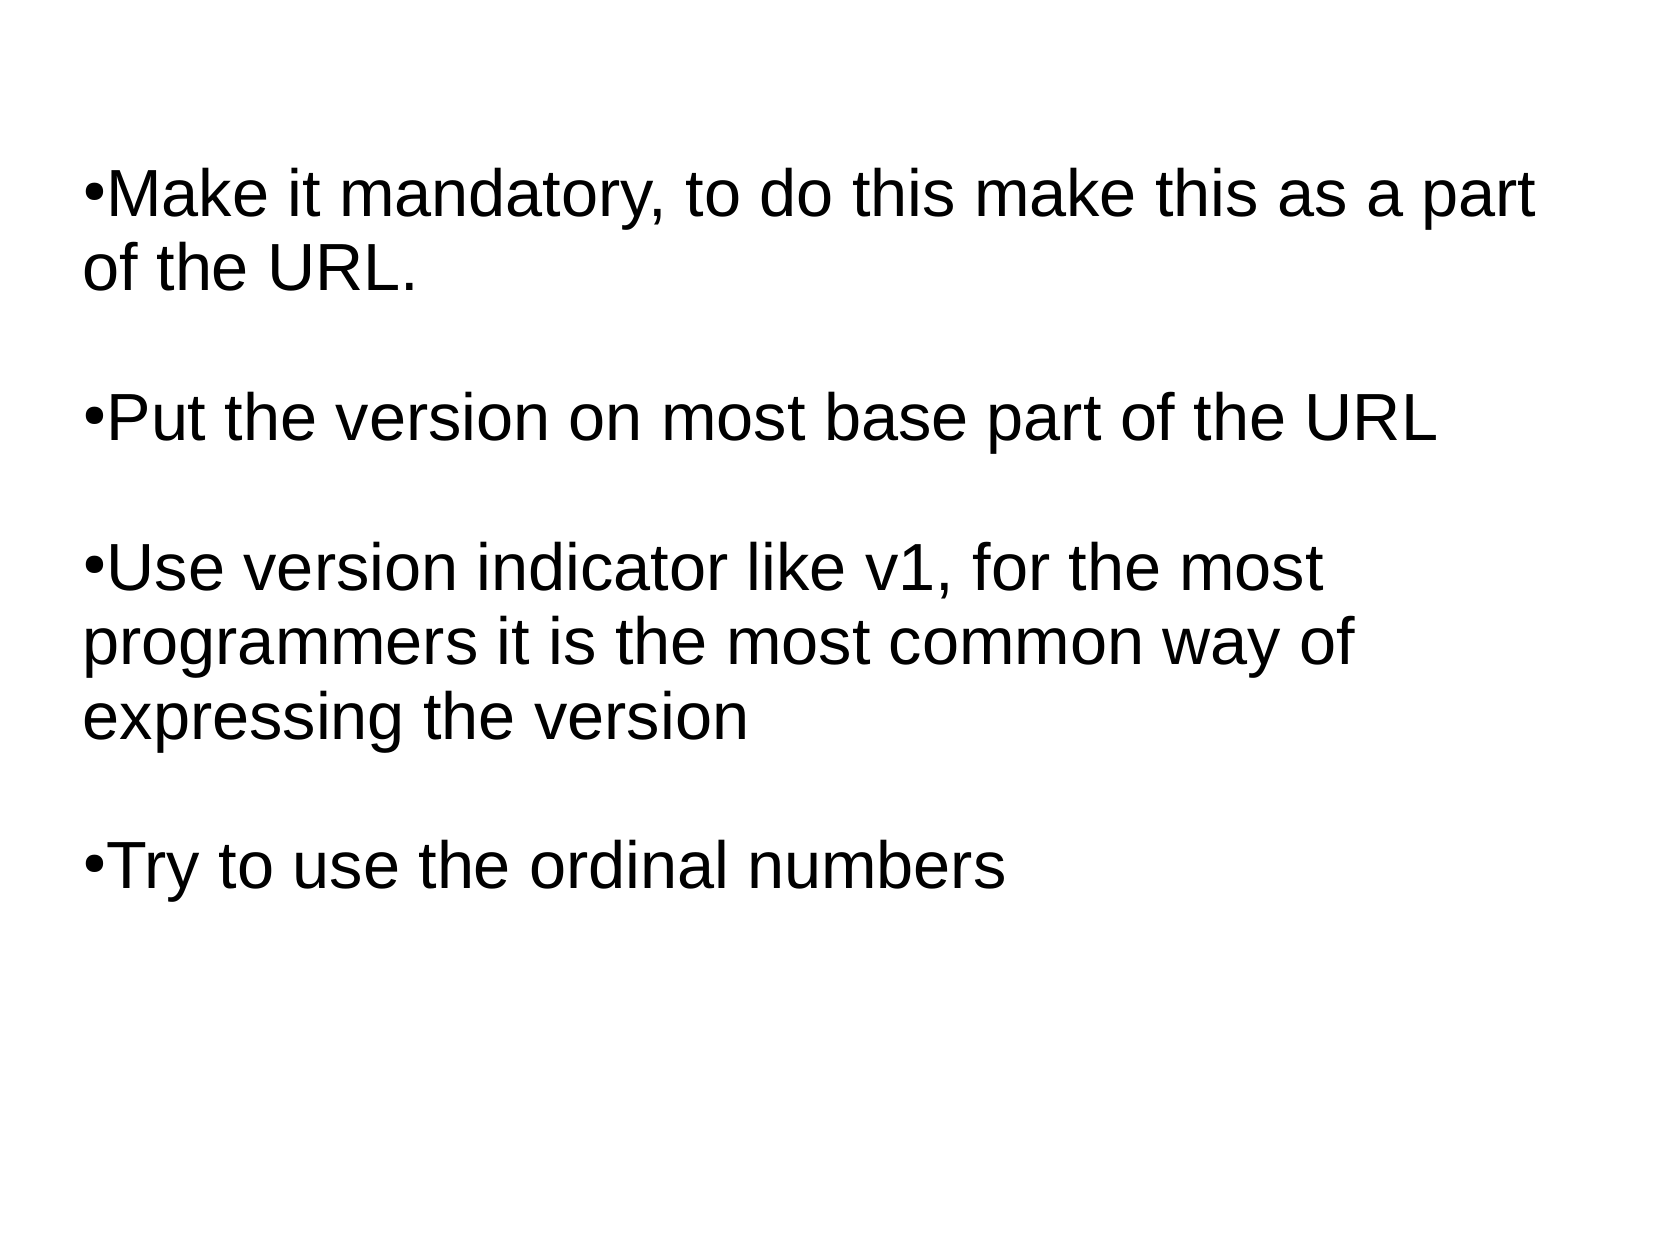

# Make it mandatory, to do this make this as a part of the URL.
Put the version on most base part of the URL
Use version indicator like v1, for the most programmers it is the most common way of expressing the version
Try to use the ordinal numbers